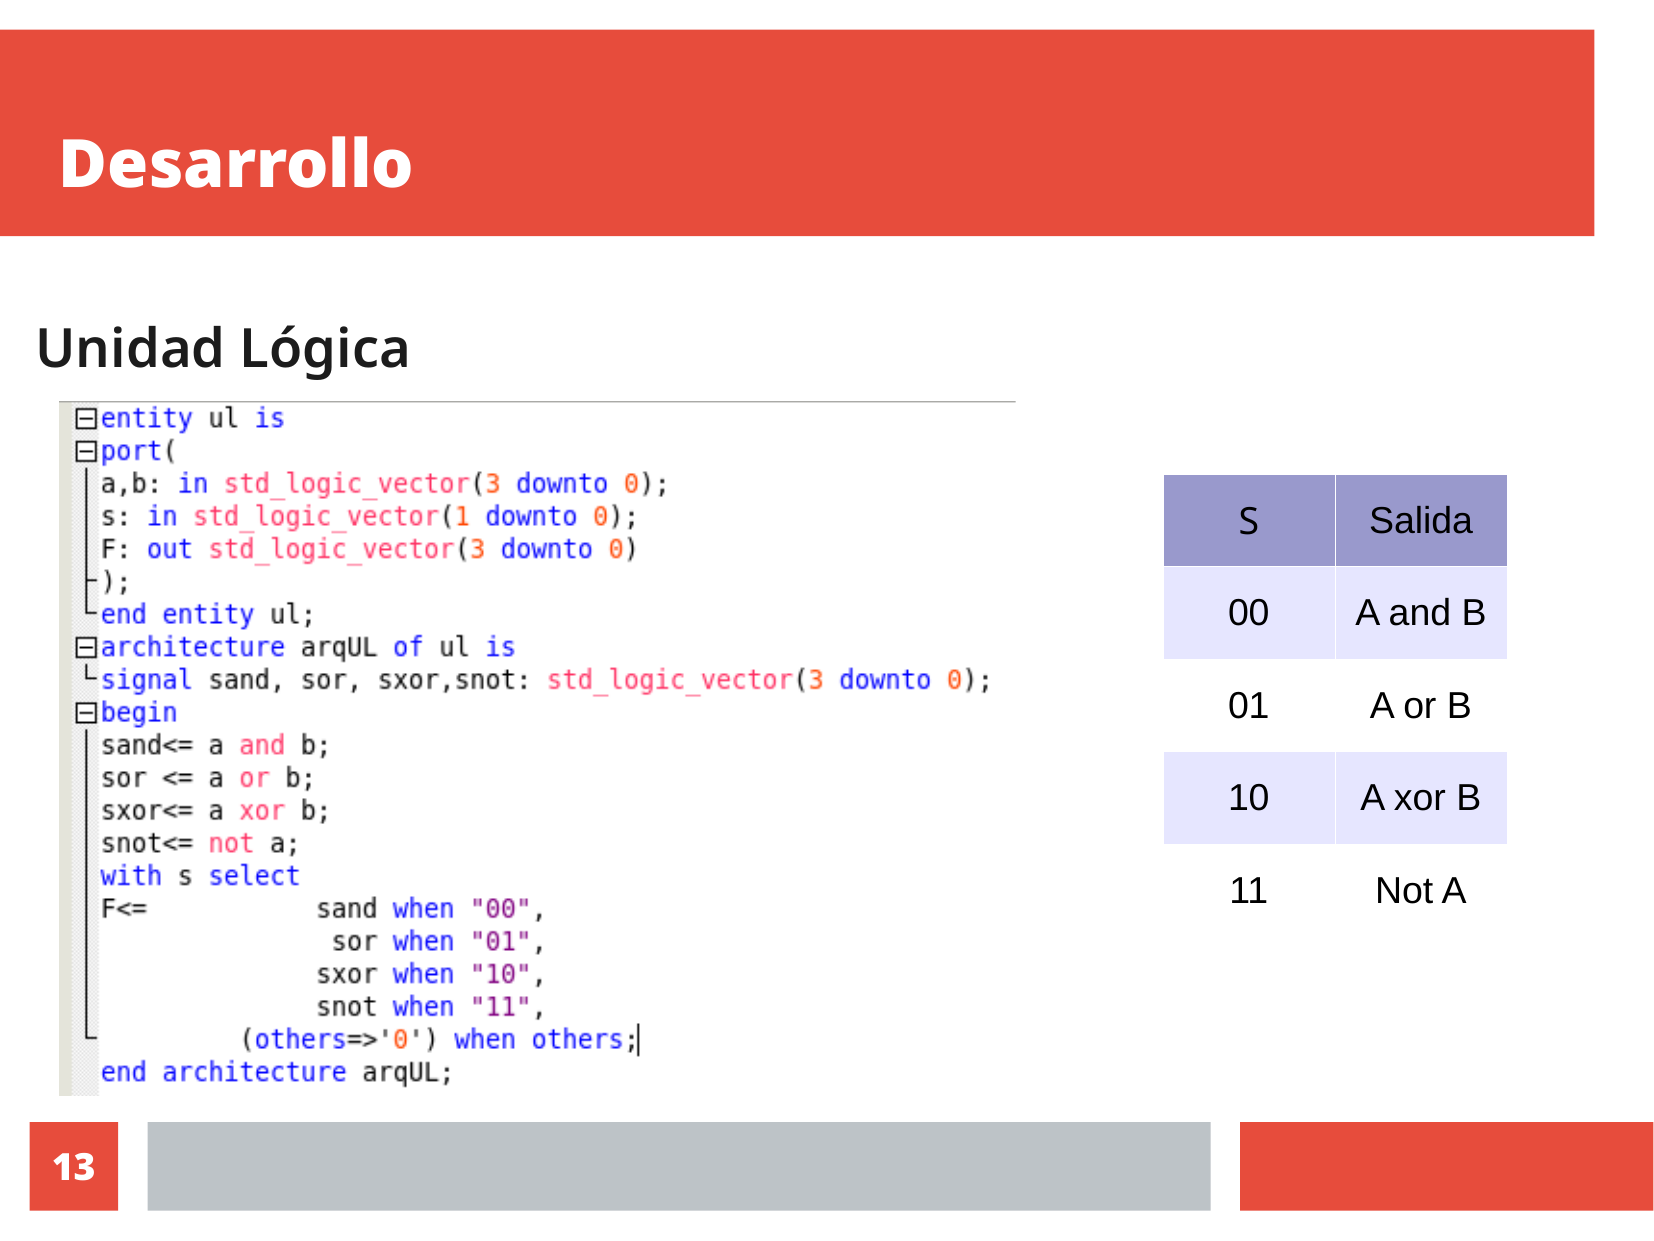

# Desarrollo
Unidad Lógica
| S | Salida |
| --- | --- |
| 00 | A and B |
| 01 | A or B |
| 10 | A xor B |
| 11 | Not A |
13